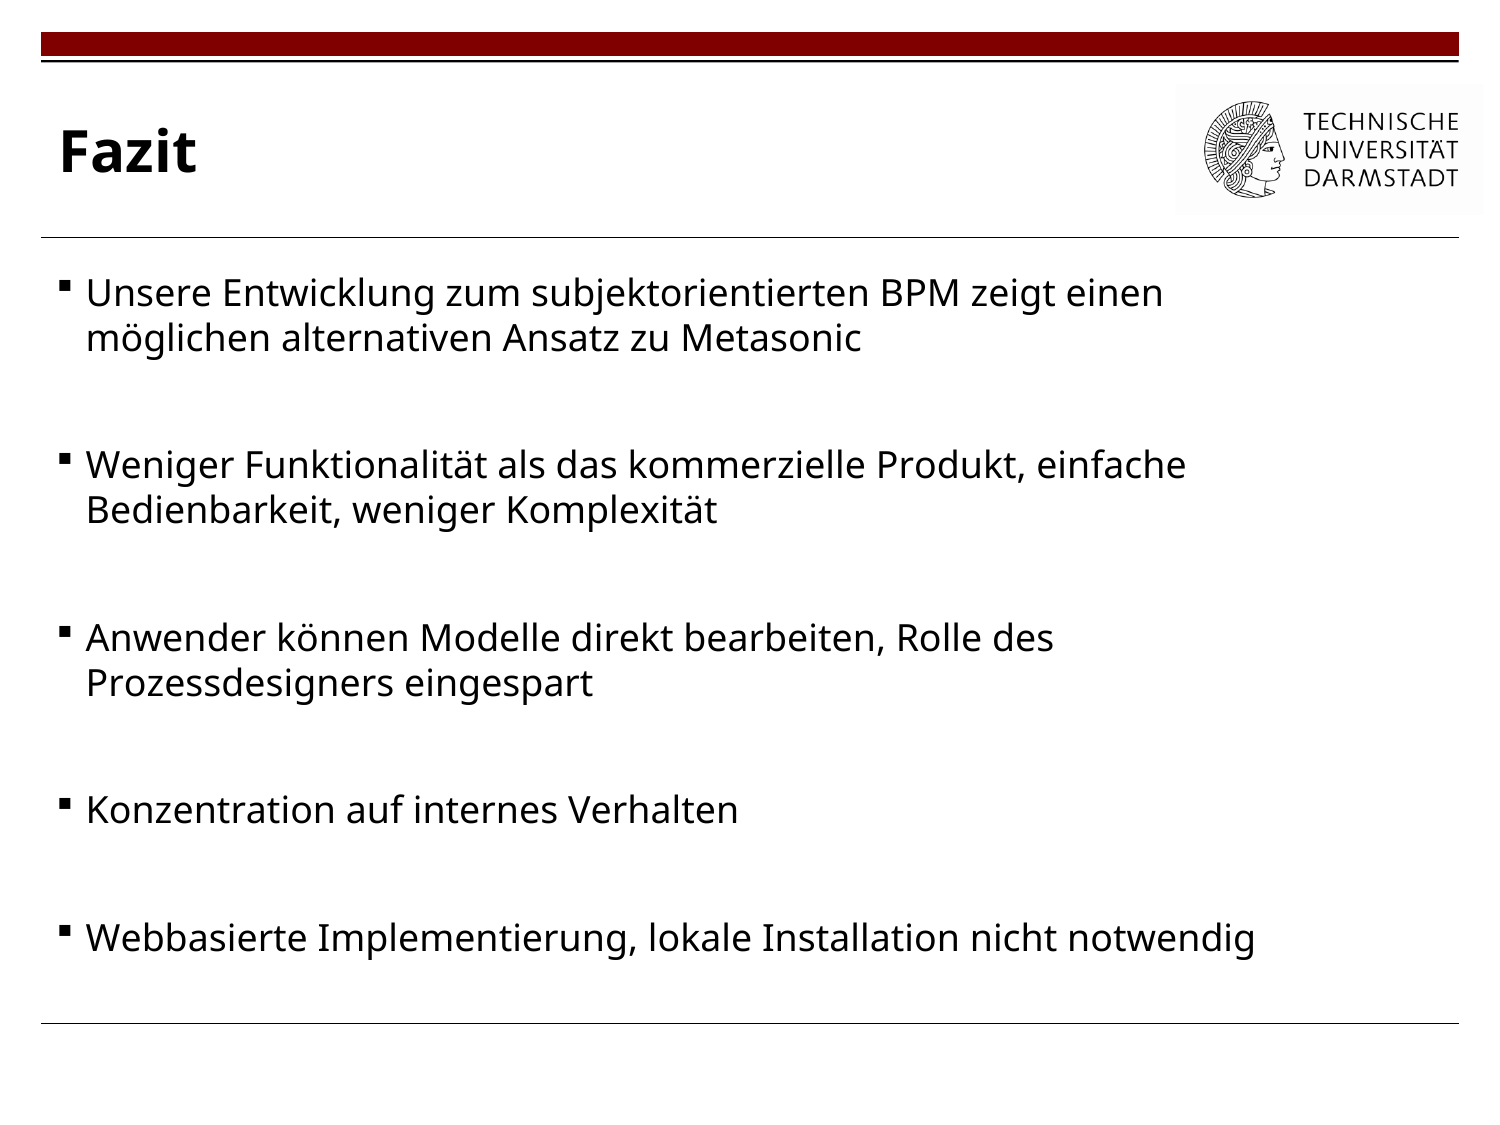

# Fazit
Unsere Entwicklung zum subjektorientierten BPM zeigt einen möglichen alternativen Ansatz zu Metasonic
Weniger Funktionalität als das kommerzielle Produkt, einfache Bedienbarkeit, weniger Komplexität
Anwender können Modelle direkt bearbeiten, Rolle des Prozessdesigners eingespart
Konzentration auf internes Verhalten
Webbasierte Implementierung, lokale Installation nicht notwendig